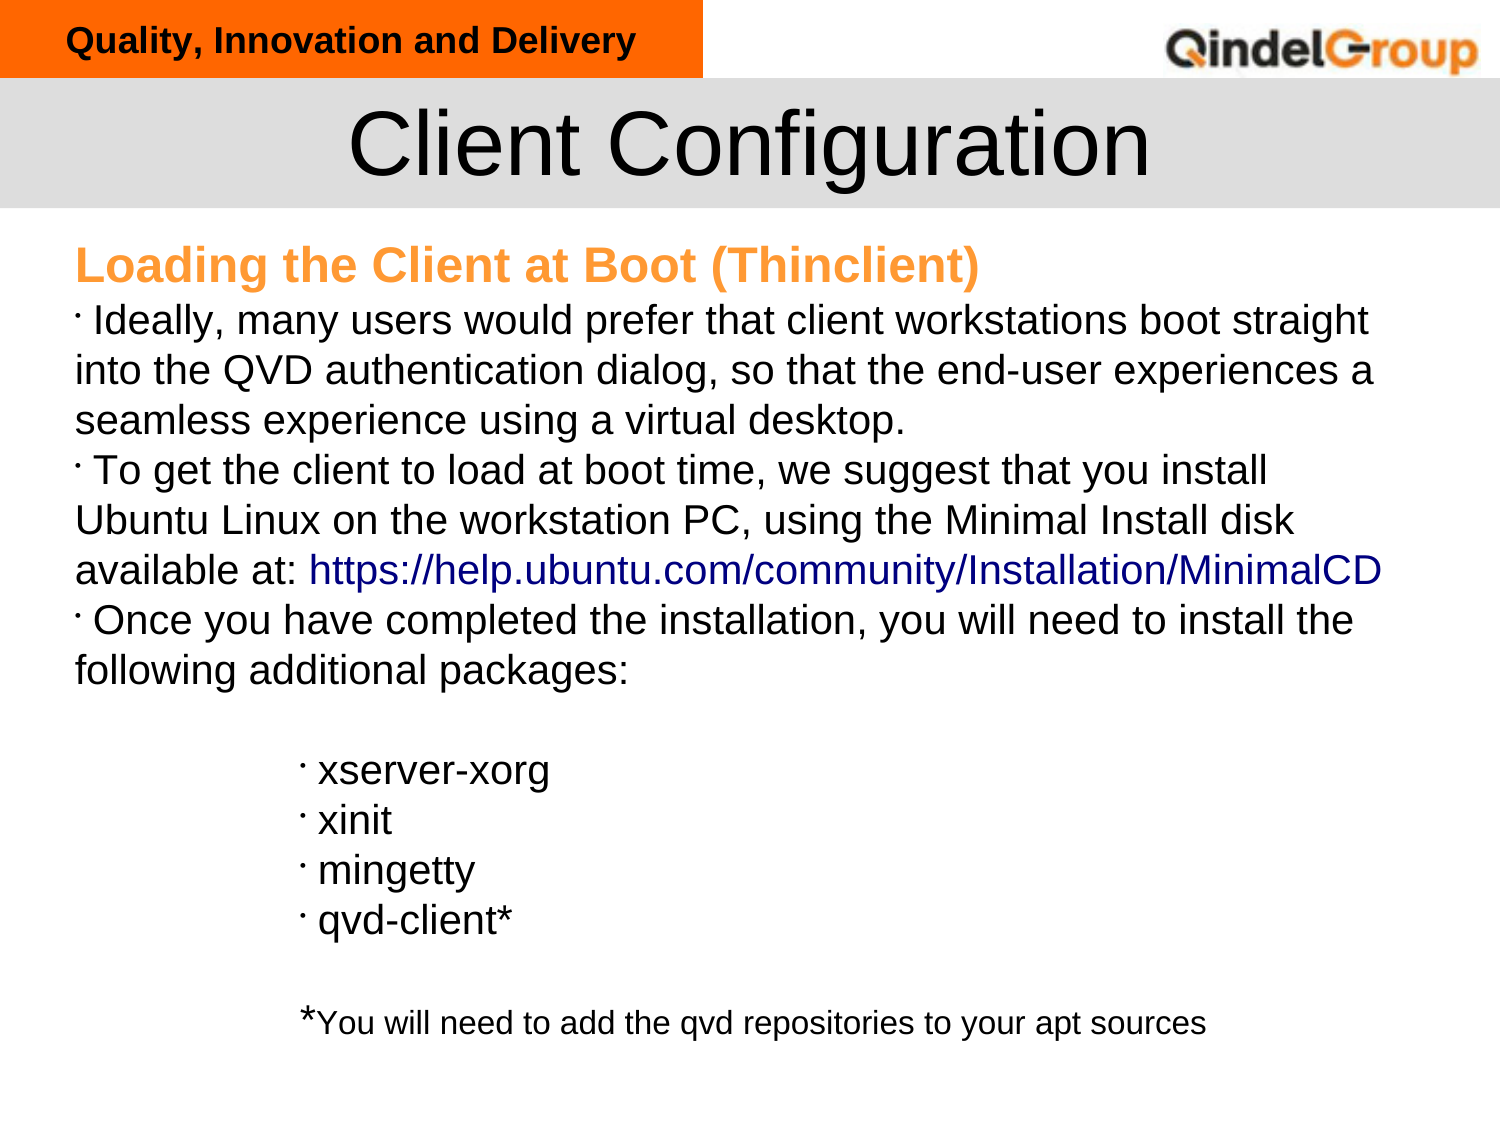

# Client Configuration
Loading the Client at Boot (Thinclient)
 Ideally, many users would prefer that client workstations boot straight into the QVD authentication dialog, so that the end-user experiences a seamless experience using a virtual desktop.
 To get the client to load at boot time, we suggest that you install Ubuntu Linux on the workstation PC, using the Minimal Install disk available at: https://help.ubuntu.com/community/Installation/MinimalCD
 Once you have completed the installation, you will need to install the following additional packages:
 xserver-xorg
 xinit
 mingetty
 qvd-client*
*You will need to add the qvd repositories to your apt sources